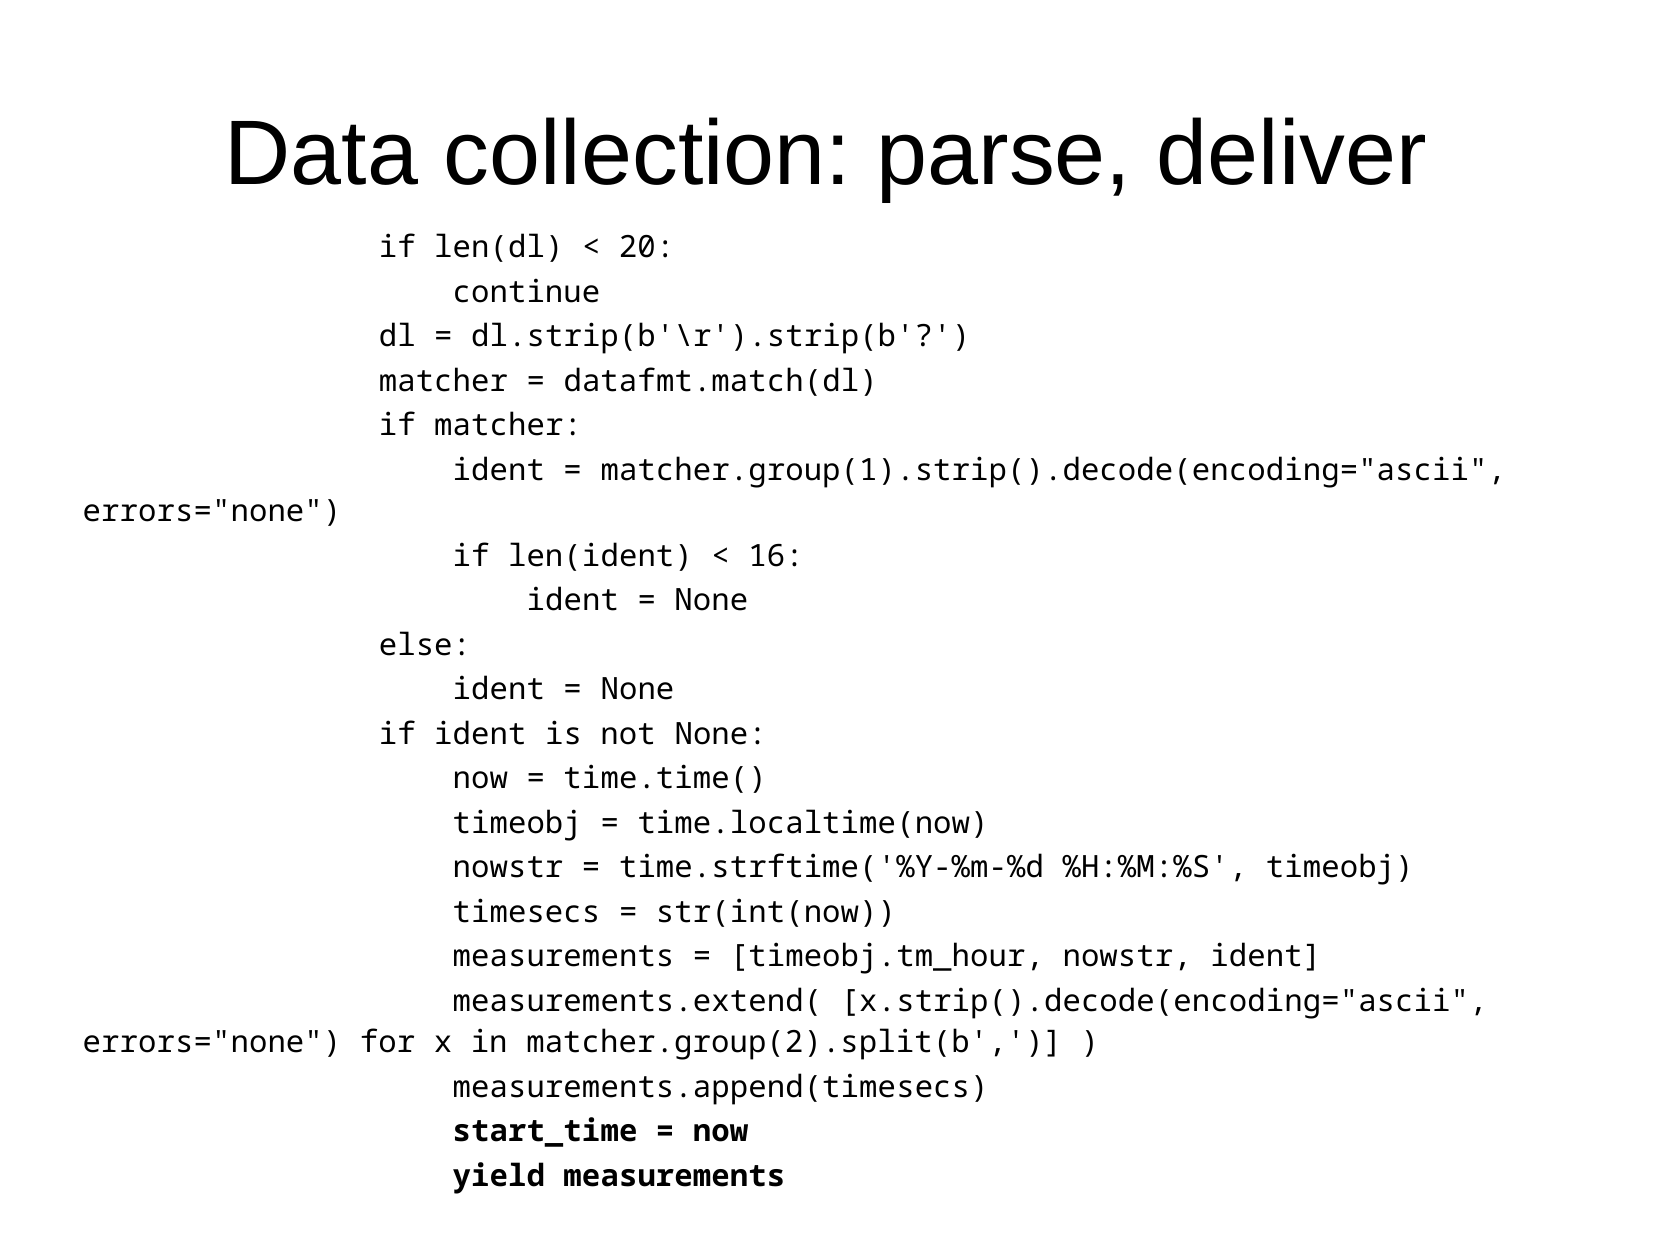

# Data collection: parse, deliver
 if len(dl) < 20:
 continue
 dl = dl.strip(b'\r').strip(b'?')
 matcher = datafmt.match(dl)
 if matcher:
 ident = matcher.group(1).strip().decode(encoding="ascii", errors="none")
 if len(ident) < 16:
 ident = None
 else:
 ident = None
 if ident is not None:
 now = time.time()
 timeobj = time.localtime(now)
 nowstr = time.strftime('%Y-%m-%d %H:%M:%S', timeobj)
 timesecs = str(int(now))
 measurements = [timeobj.tm_hour, nowstr, ident]
 measurements.extend( [x.strip().decode(encoding="ascii", errors="none") for x in matcher.group(2).split(b',')] )
 measurements.append(timesecs)
 start_time = now
 yield measurements